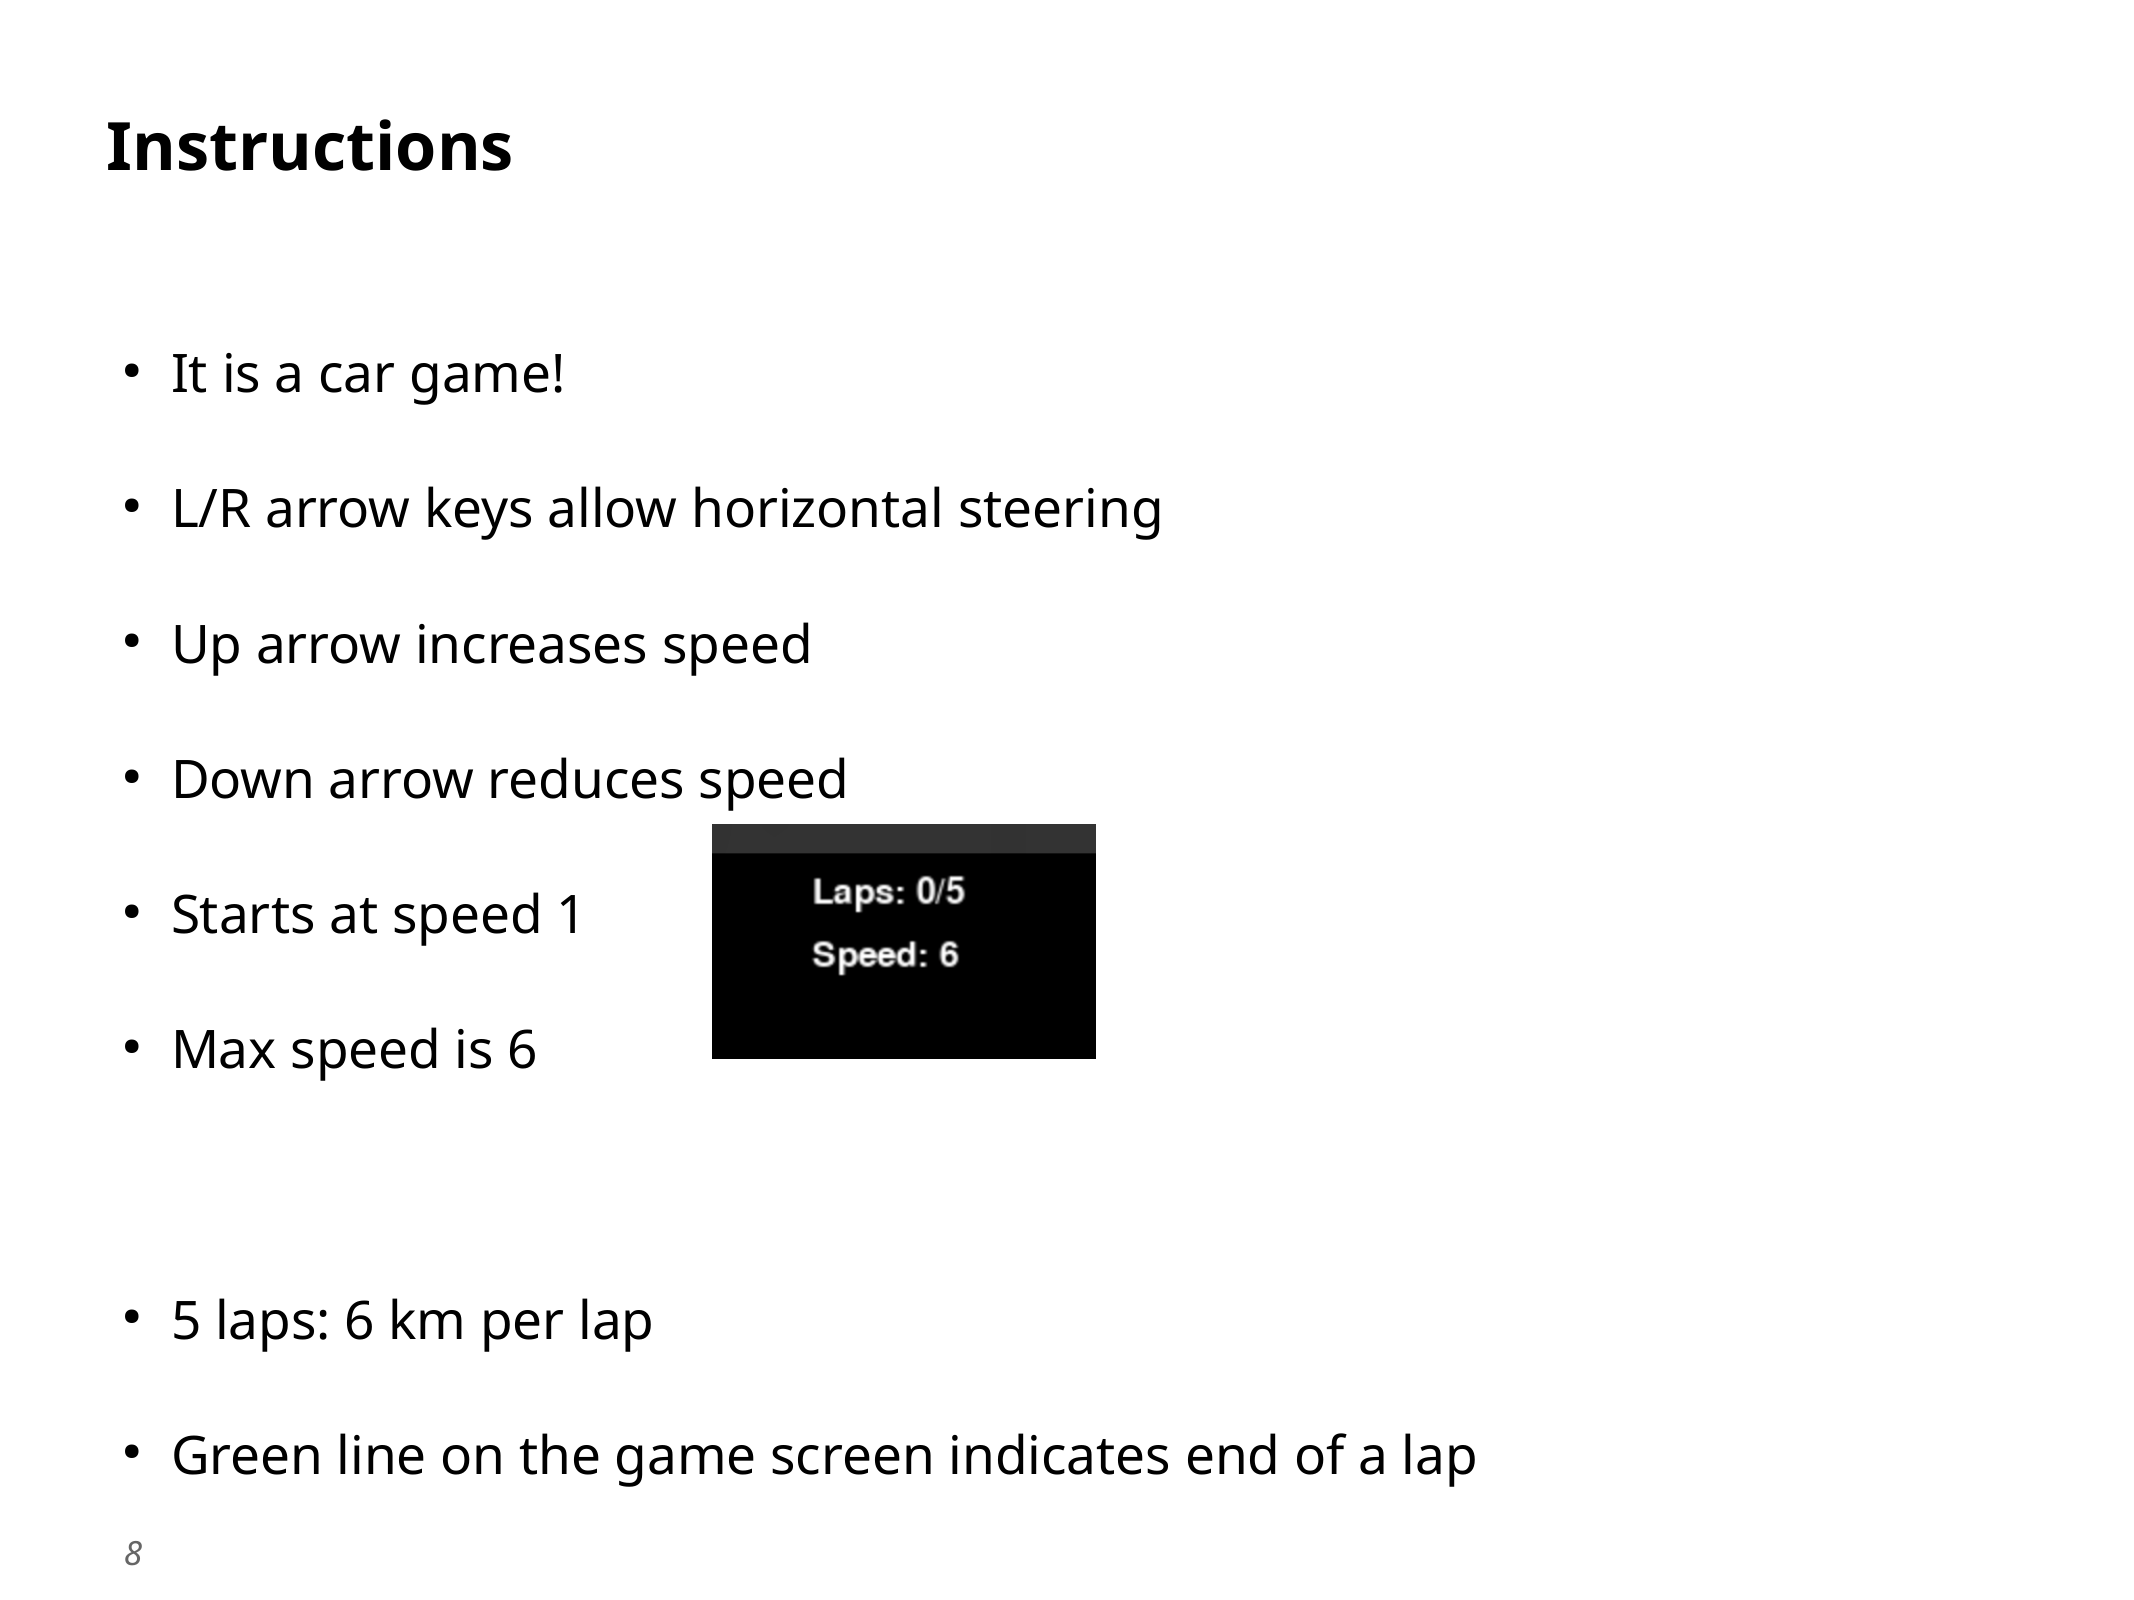

# Instructions
It is a car game!
L/R arrow keys allow horizontal steering
Up arrow increases speed
Down arrow reduces speed
Starts at speed 1
Max speed is 6
5 laps: 6 km per lap
Green line on the game screen indicates end of a lap